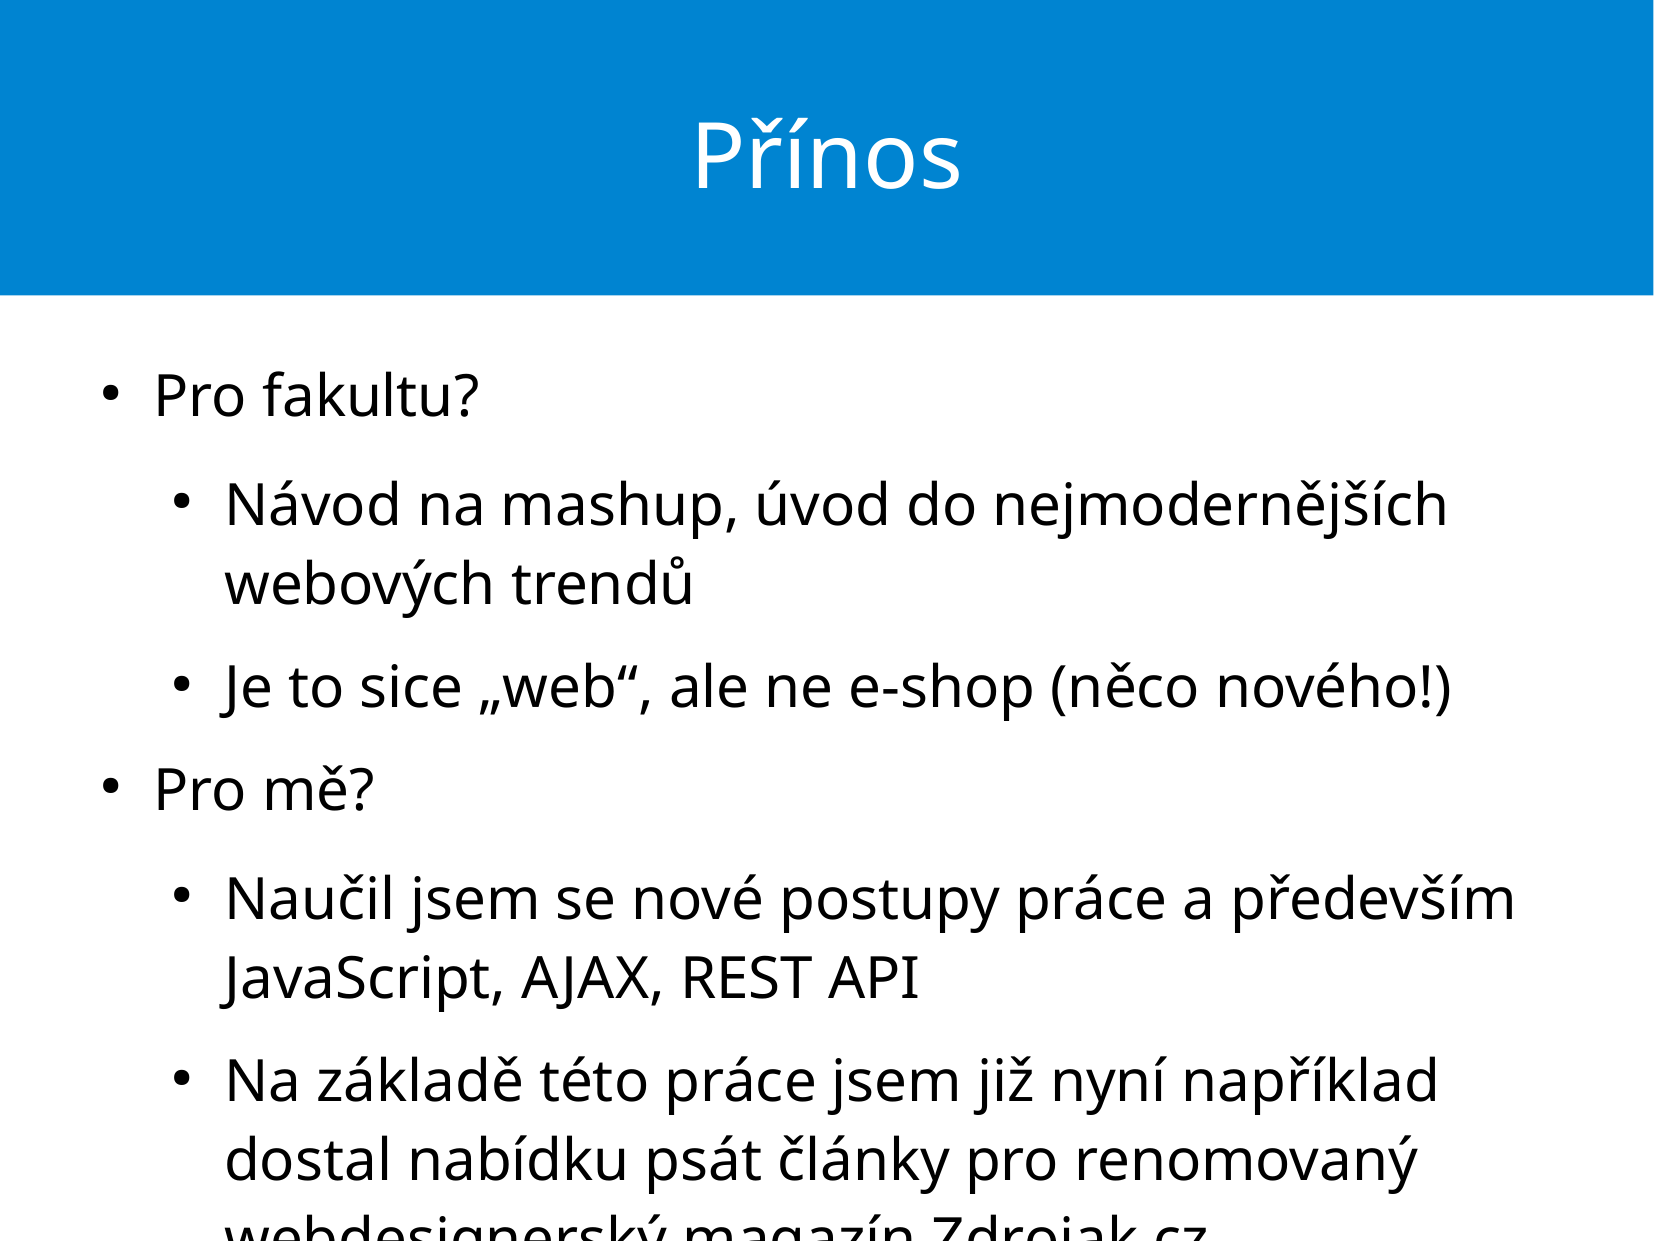

# Přínos
Pro fakultu?
Návod na mashup, úvod do nejmodernějších webových trendů
Je to sice „web“, ale ne e-shop (něco nového!)
Pro mě?
Naučil jsem se nové postupy práce a především JavaScript, AJAX, REST API
Na základě této práce jsem již nyní například dostal nabídku psát články pro renomovaný webdesignerský magazín Zdrojak.cz